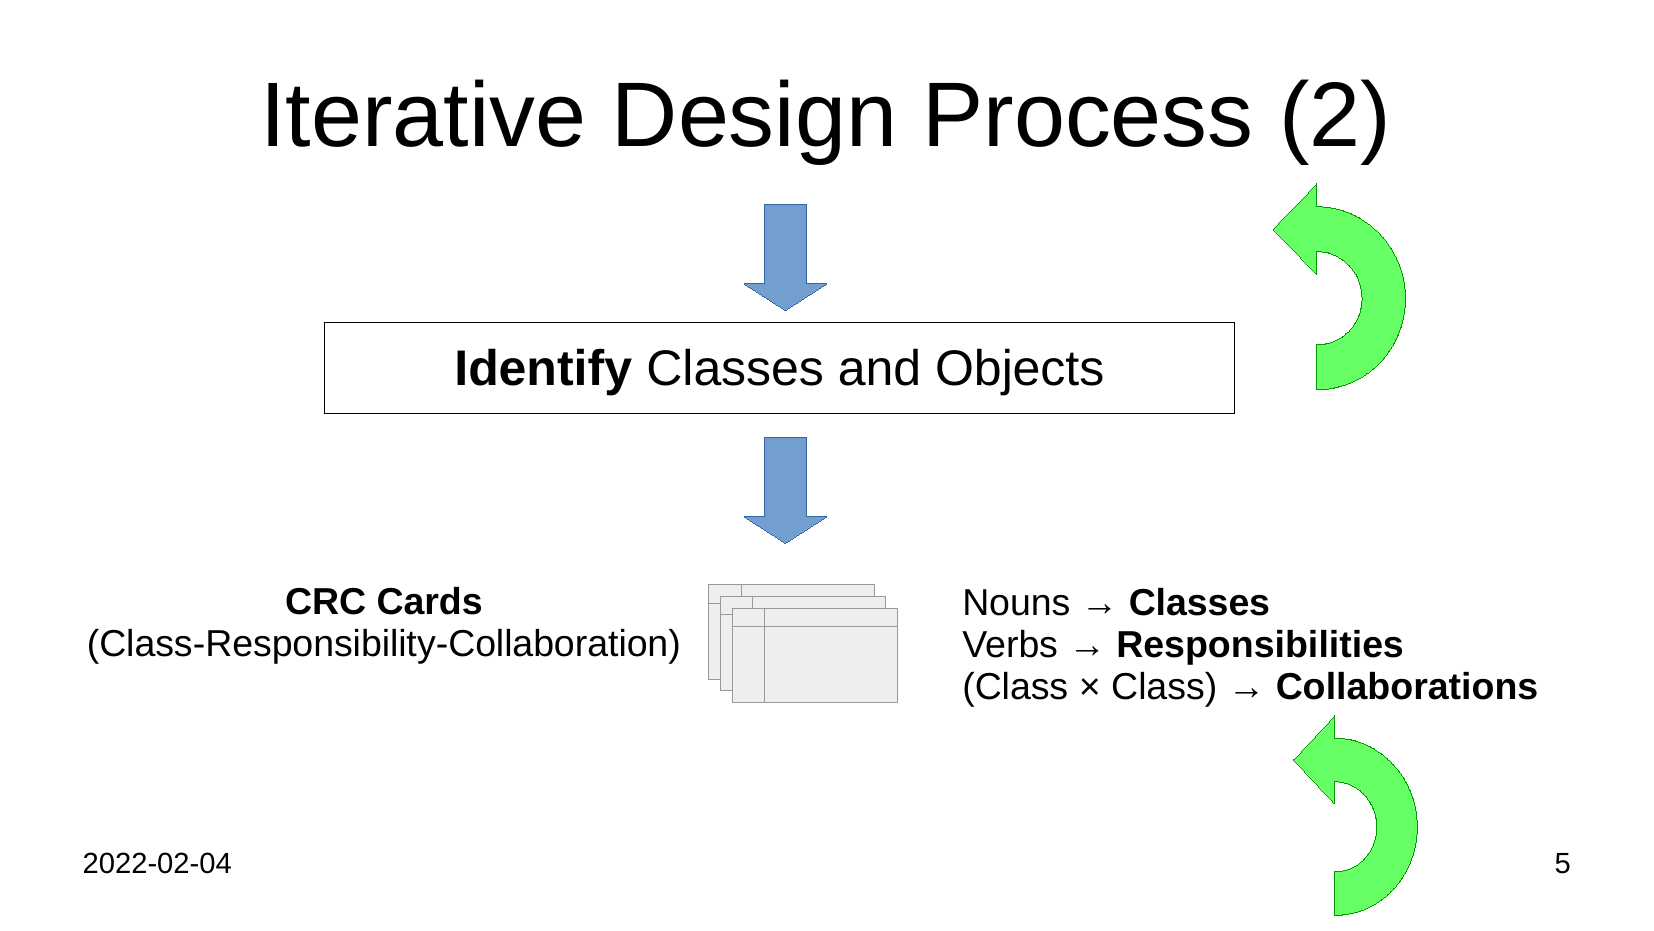

# Iterative Design Process (2)
Identify Classes and Objects
CRC Cards
(Class-Responsibility-Collaboration)
Nouns → Classes
Verbs → Responsibilities
(Class × Class) → Collaborations
2022-02-04
5